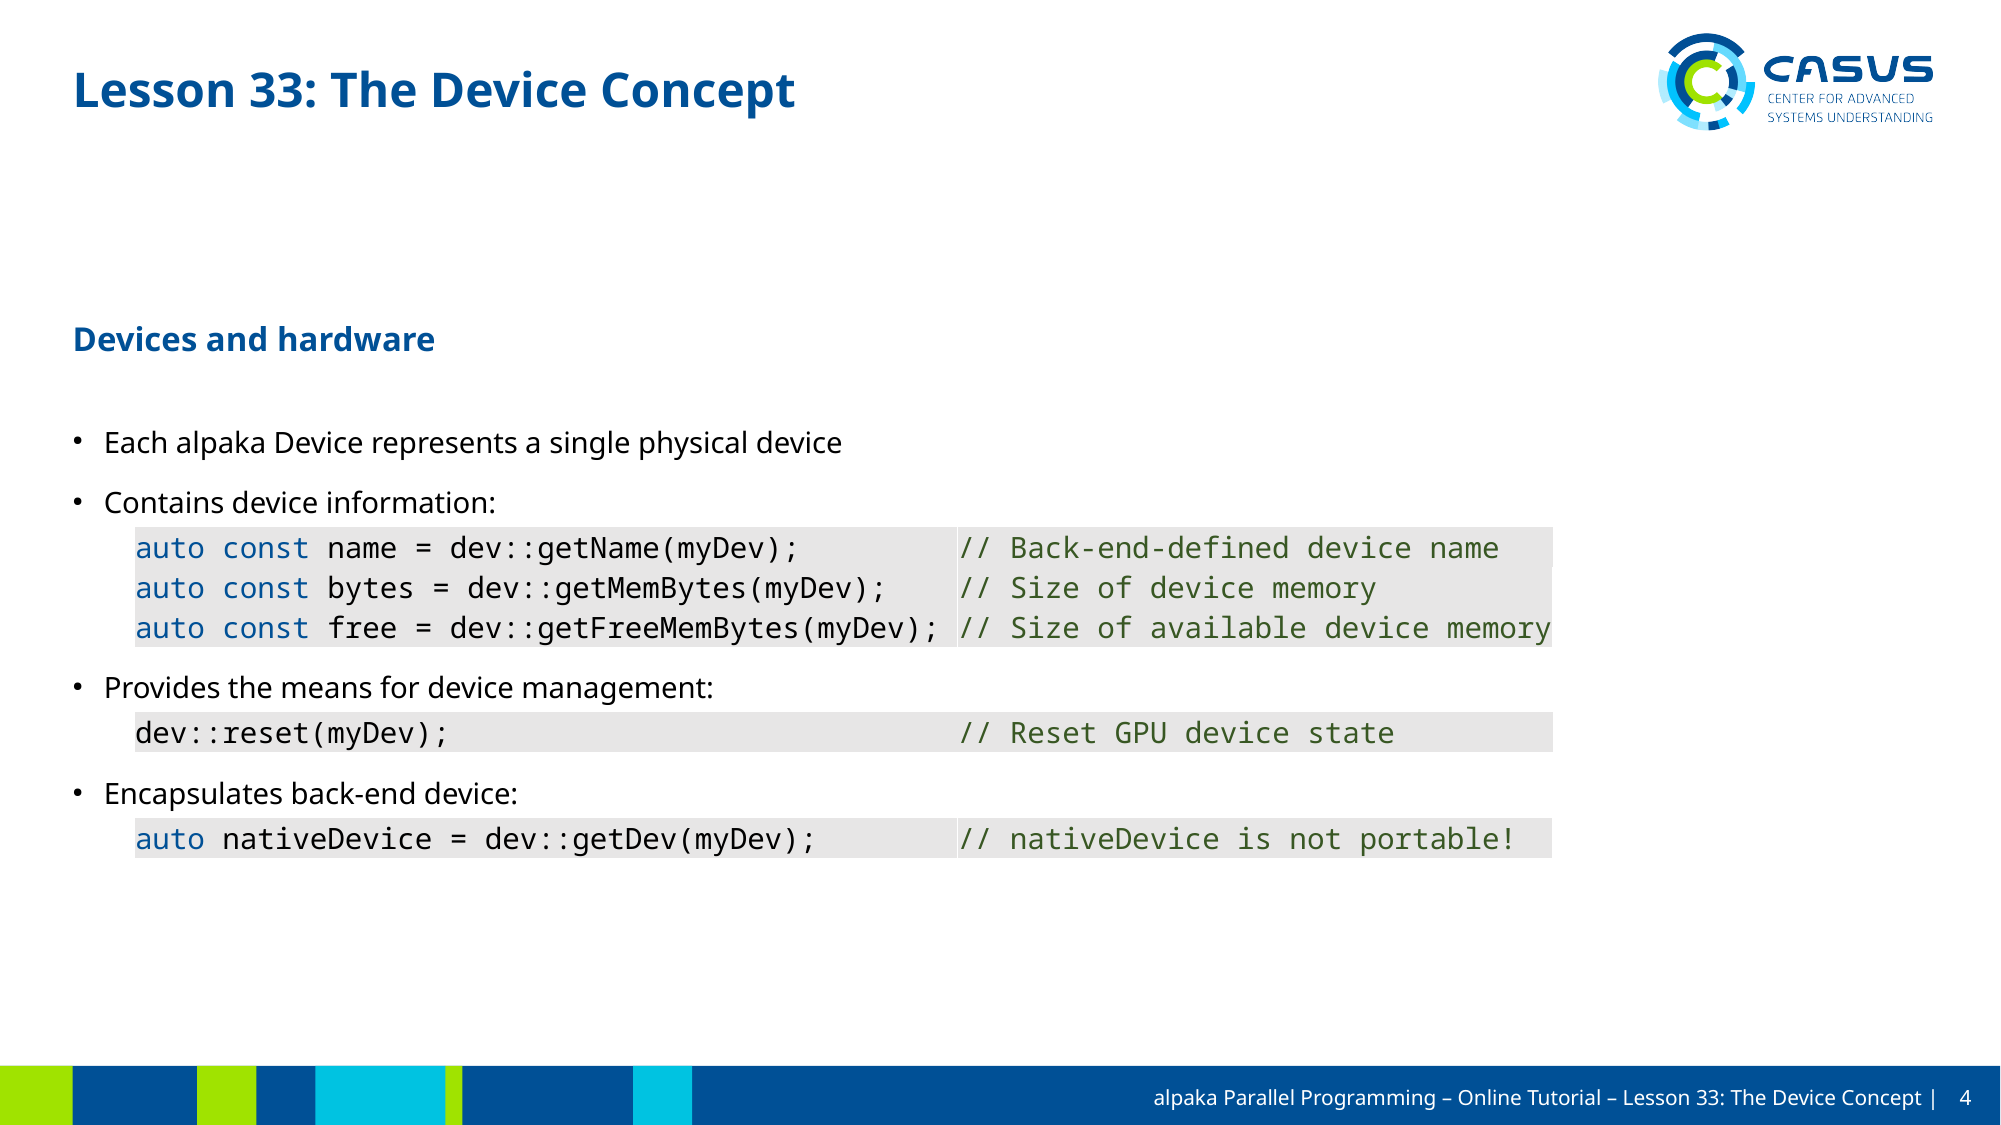

# Lesson 33: The Device Concept
Devices and hardware
Each alpaka Device represents a single physical device
Contains device information:
auto const name = dev::getName(myDev); // Back-end-defined device name
auto const bytes = dev::getMemBytes(myDev); // Size of device memory
auto const free = dev::getFreeMemBytes(myDev); // Size of available device memory
Provides the means for device management:
dev::reset(myDev); // Reset GPU device state
Encapsulates back-end device:
auto nativeDevice = dev::getDev(myDev); // nativeDevice is not portable!
alpaka Parallel Programming – Online Tutorial – Lesson 33: The Device Concept
4